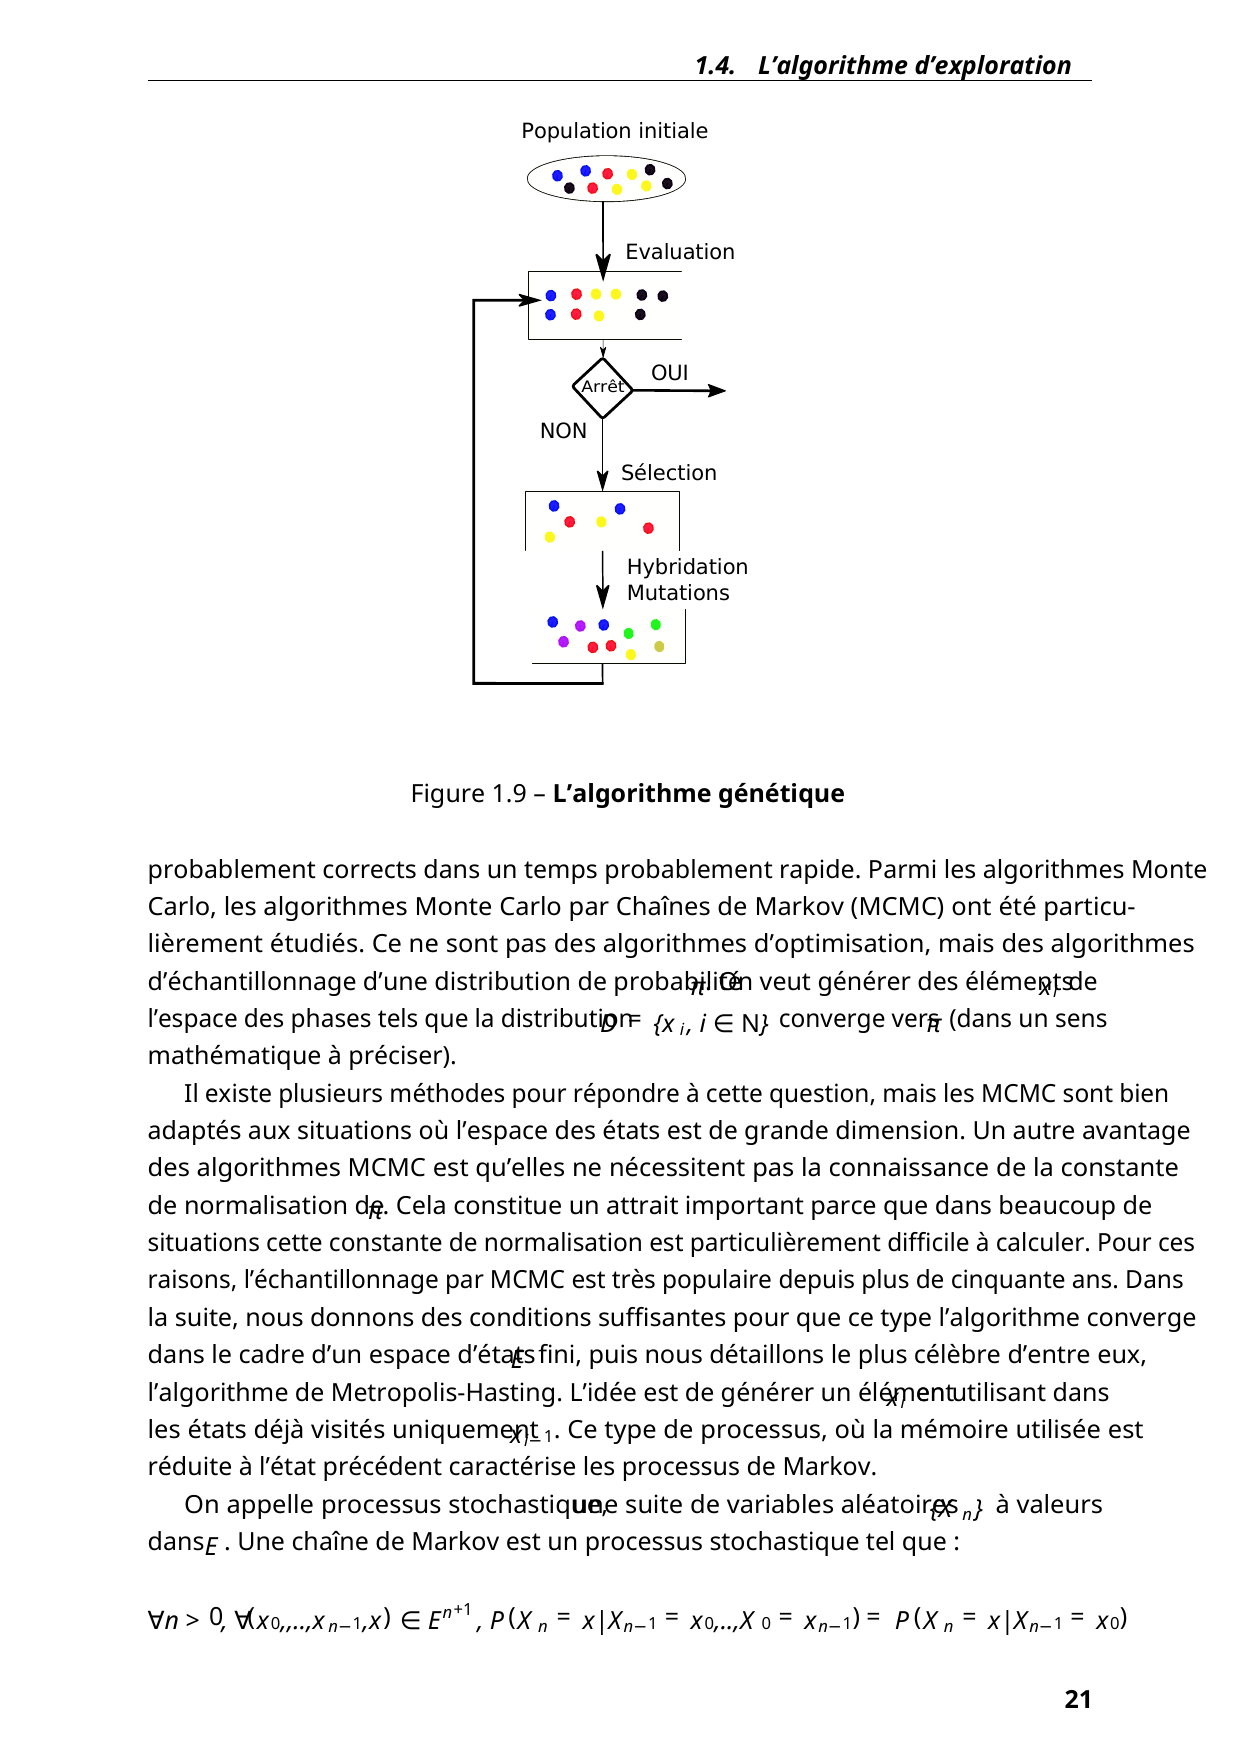

1.4.
L’algorithme d’exploration
Population initiale
Evaluation
OUI
Arrêt
NON
Sélection
Hybridation
Mutations
Figure 1.9 – L’algorithme génétique
probablement corrects dans un temps probablement rapide. Parmi les algorithmes Monte
Carlo,
les algorithmes Monte Carlo par Chaînes de Markov (MCMC) ont été particu-
lièrement étudiés. Ce ne sont pas des algorithmes d’optimisation, mais des algorithmes
d’échantillonnage d’une distribution de probabilité
. On veut générer des éléments
de
π
x
i
l’espace des phases tels que la distribution
=
converge vers
(dans un sens
D
{x
, i ∈ N}
π
i
mathématique à préciser).
Il existe plusieurs méthodes pour répondre à cette question, mais les MCMC sont bien
adaptés aux situations où l’espace des états est de grande dimension. Un autre avantage
des algorithmes MCMC est qu’elles ne nécessitent pas la connaissance de la constante
de normalisation de
. Cela constitue un attrait important parce que dans beaucoup de
π
situations cette constante de normalisation est particulièrement difficile à calculer. Pour ces
raisons, l’échantillonnage par MCMC est très populaire depuis plus de cinquante ans. Dans
la suite, nous donnons des conditions suffisantes pour que ce type l’algorithme converge
dans le cadre d’un espace d’états
fini, puis nous détaillons le plus célèbre d’entre eux,
E
l’algorithme de Metropolis-Hasting. L’idée est de générer un élément
en utilisant dans
x
i
les états déjà visités uniquement
. Ce type de processus, où la mémoire utilisée est
x
1
i−
réduite à l’état précédent caractérise les processus de Markov.
On appelle processus stochastique,
une suite de variables aléatoires
à valeurs
{X
}
n
dans
. Une chaîne de Markov est un processus stochastique tel que :
E
+1
0
(
)
(
=
=
=
) =
(
=
=
)
n
∀n >
, ∀
x
,,..,x
,x
∈ E
, P
X
x|X
x
,..,X
x
P
X
x|X
x
0
1
1
0
0
1
1
0
n−
n
n−
n−
n
n−
21